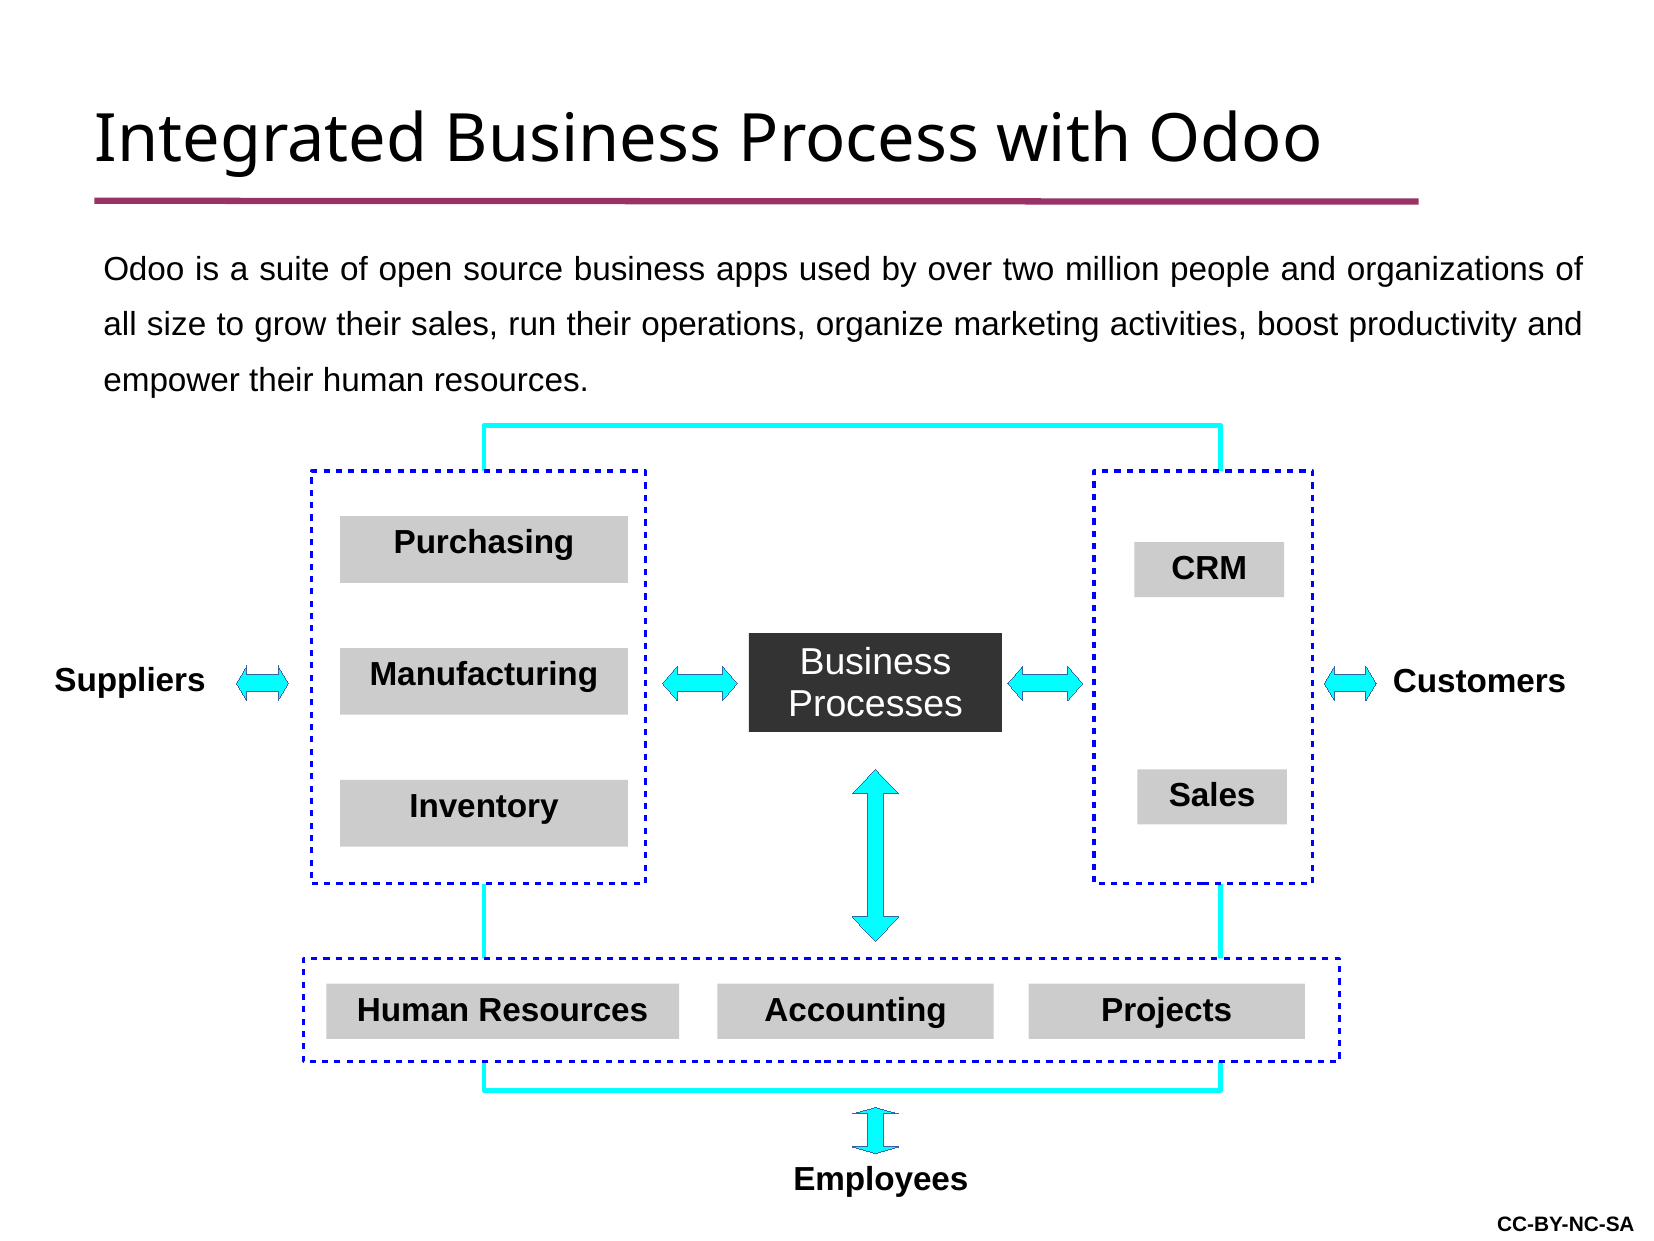

# Integrated Business Process with Odoo
Odoo is a suite of open source business apps used by over two million people and organizations of all size to grow their sales, run their operations, organize marketing activities, boost productivity and empower their human resources.
Purchasing
CRM
Business Processes
Manufacturing
Suppliers
Customers
Sales
Inventory
Human Resources
Accounting
Projects
Employees
CC-BY-NC-SA